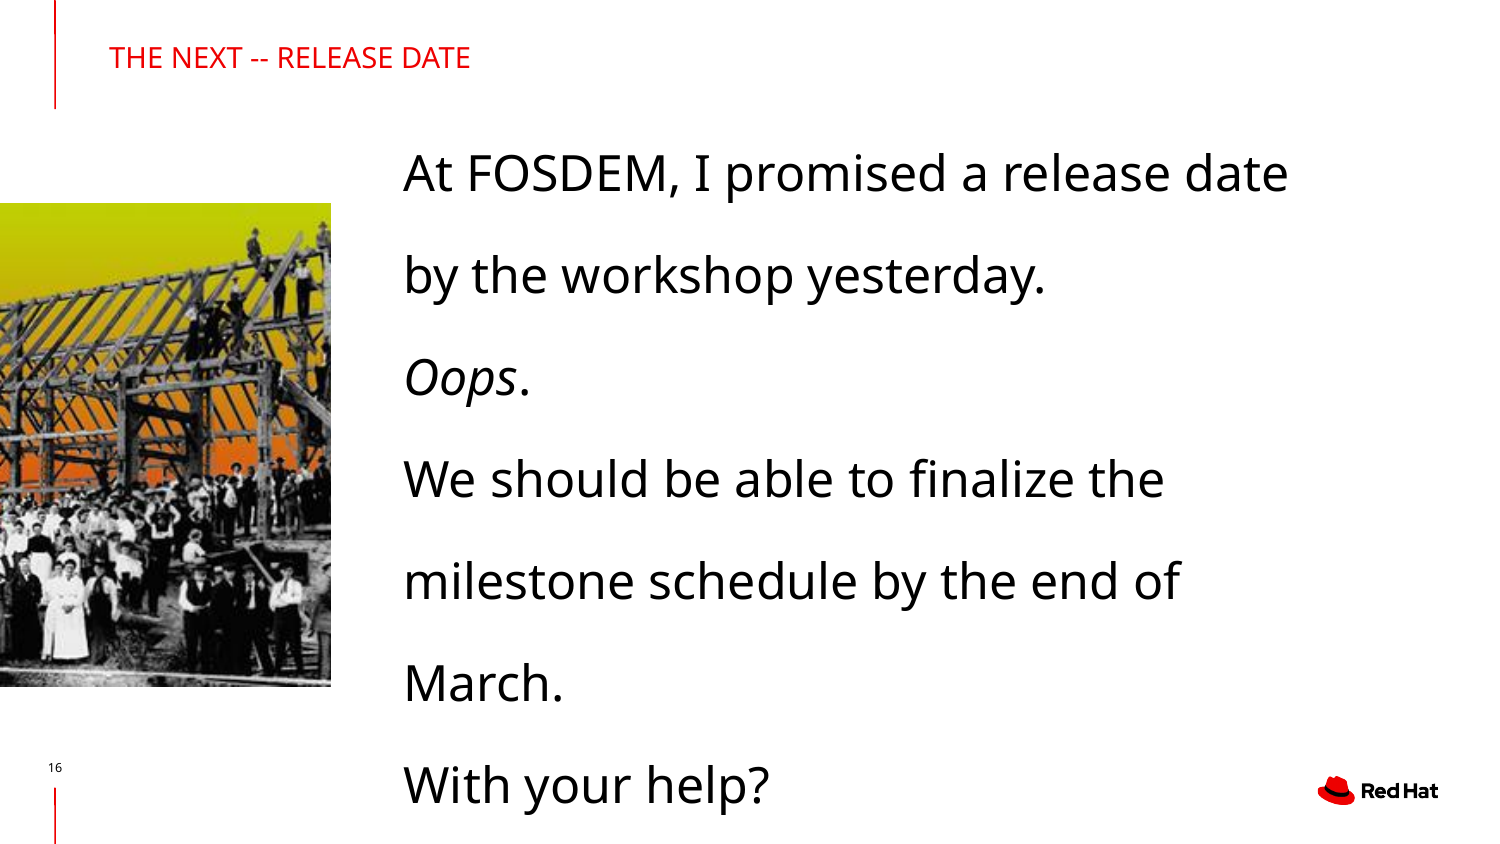

THE NEXT -- RELEASE DATE
# At FOSDEM, I promised a release date by the workshop yesterday. Oops. We should be able to finalize the milestone schedule by the end of March. With your help?